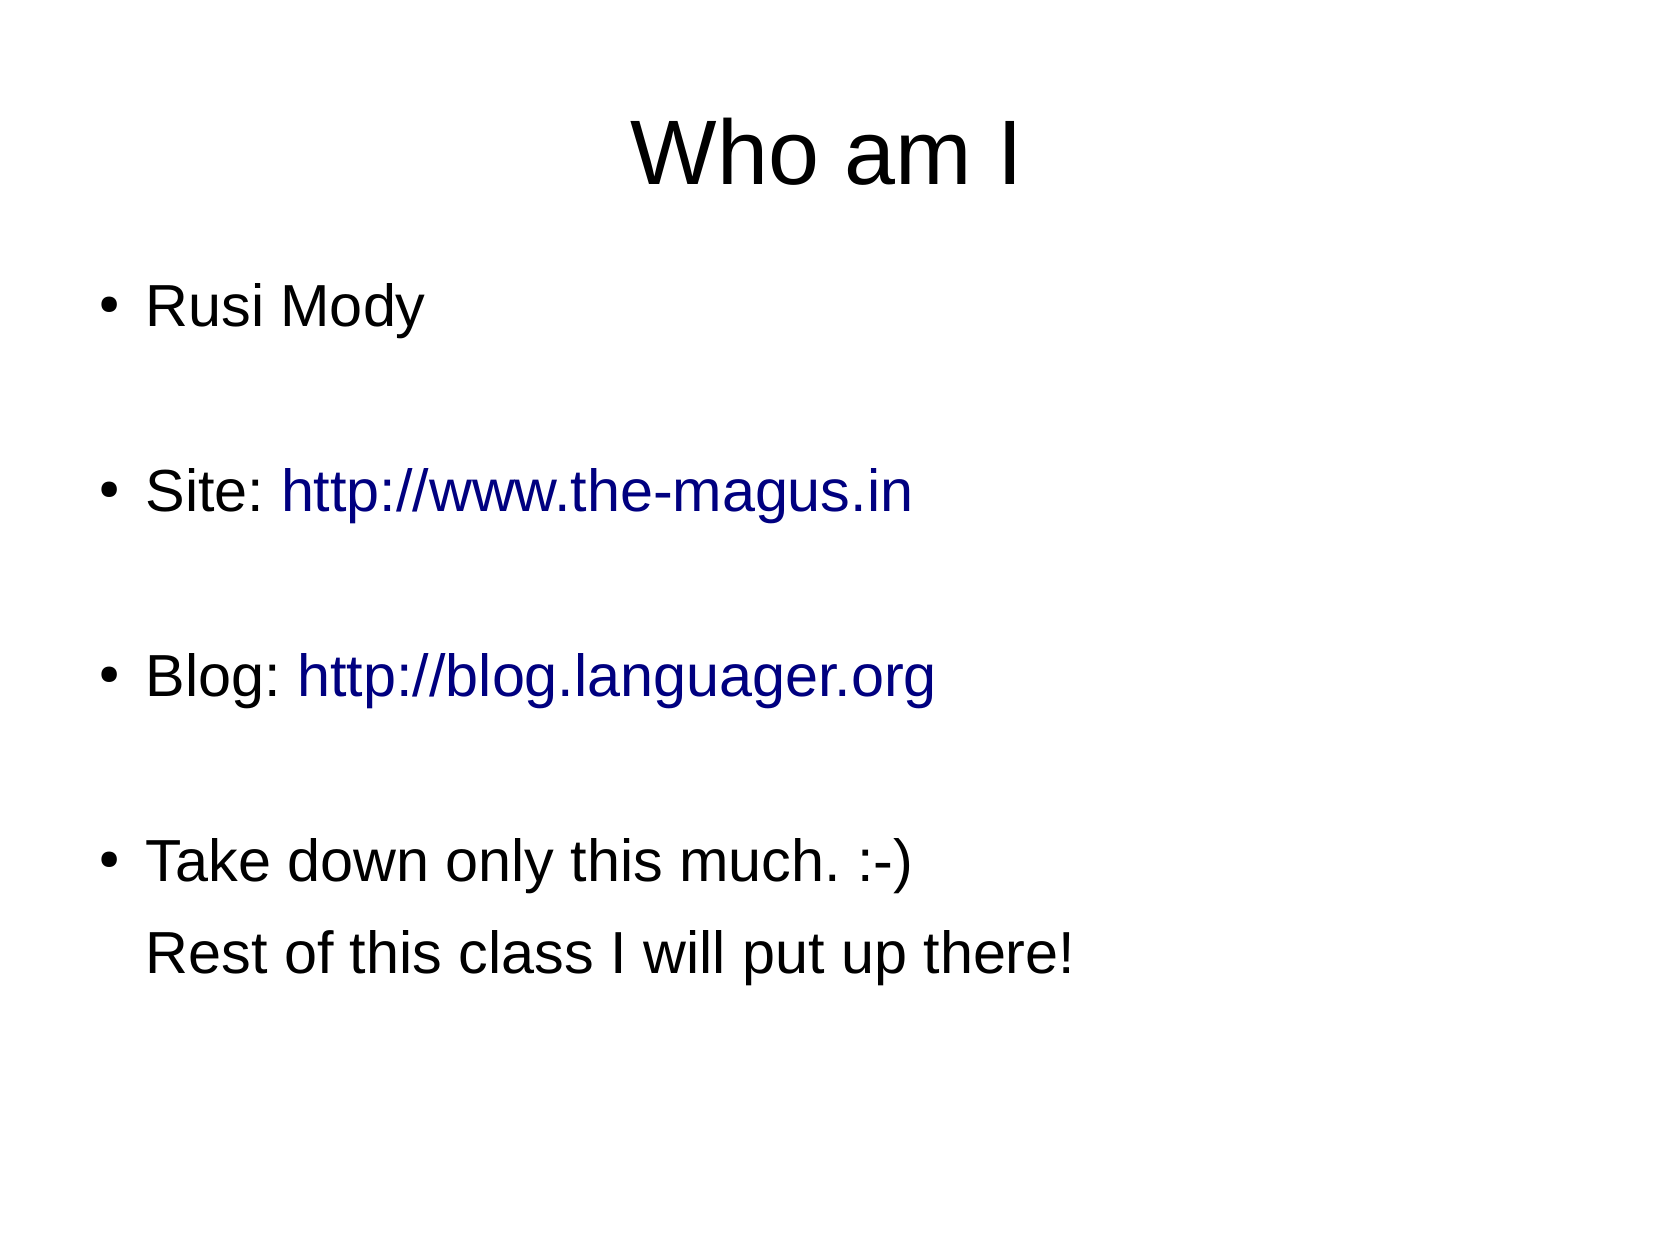

# Who am I
Rusi Mody
Site: http://www.the-magus.in
Blog: http://blog.languager.org
Take down only this much. :-)
Rest of this class I will put up there!